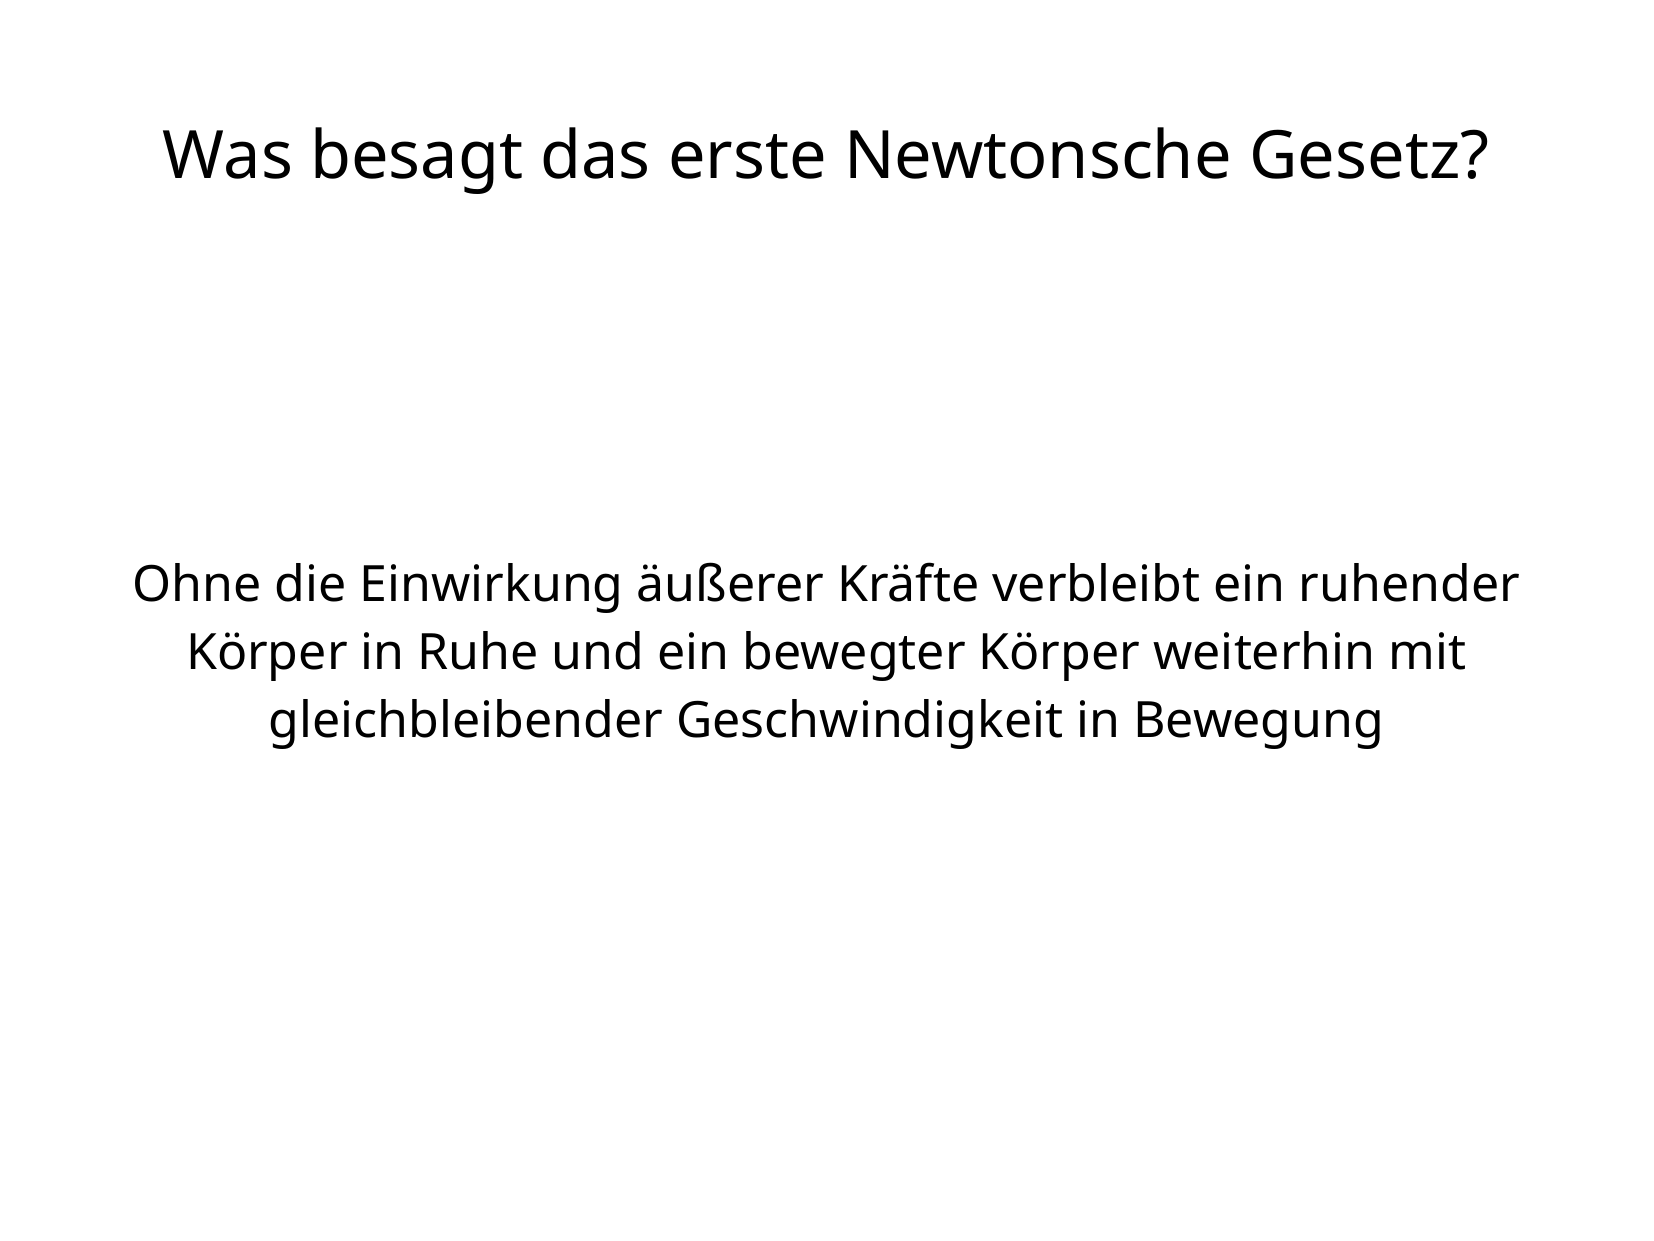

# Was besagt das erste Newtonsche Gesetz?
Ohne die Einwirkung äußerer Kräfte verbleibt ein ruhender Körper in Ruhe und ein bewegter Körper weiterhin mit gleichbleibender Geschwindigkeit in Bewegung